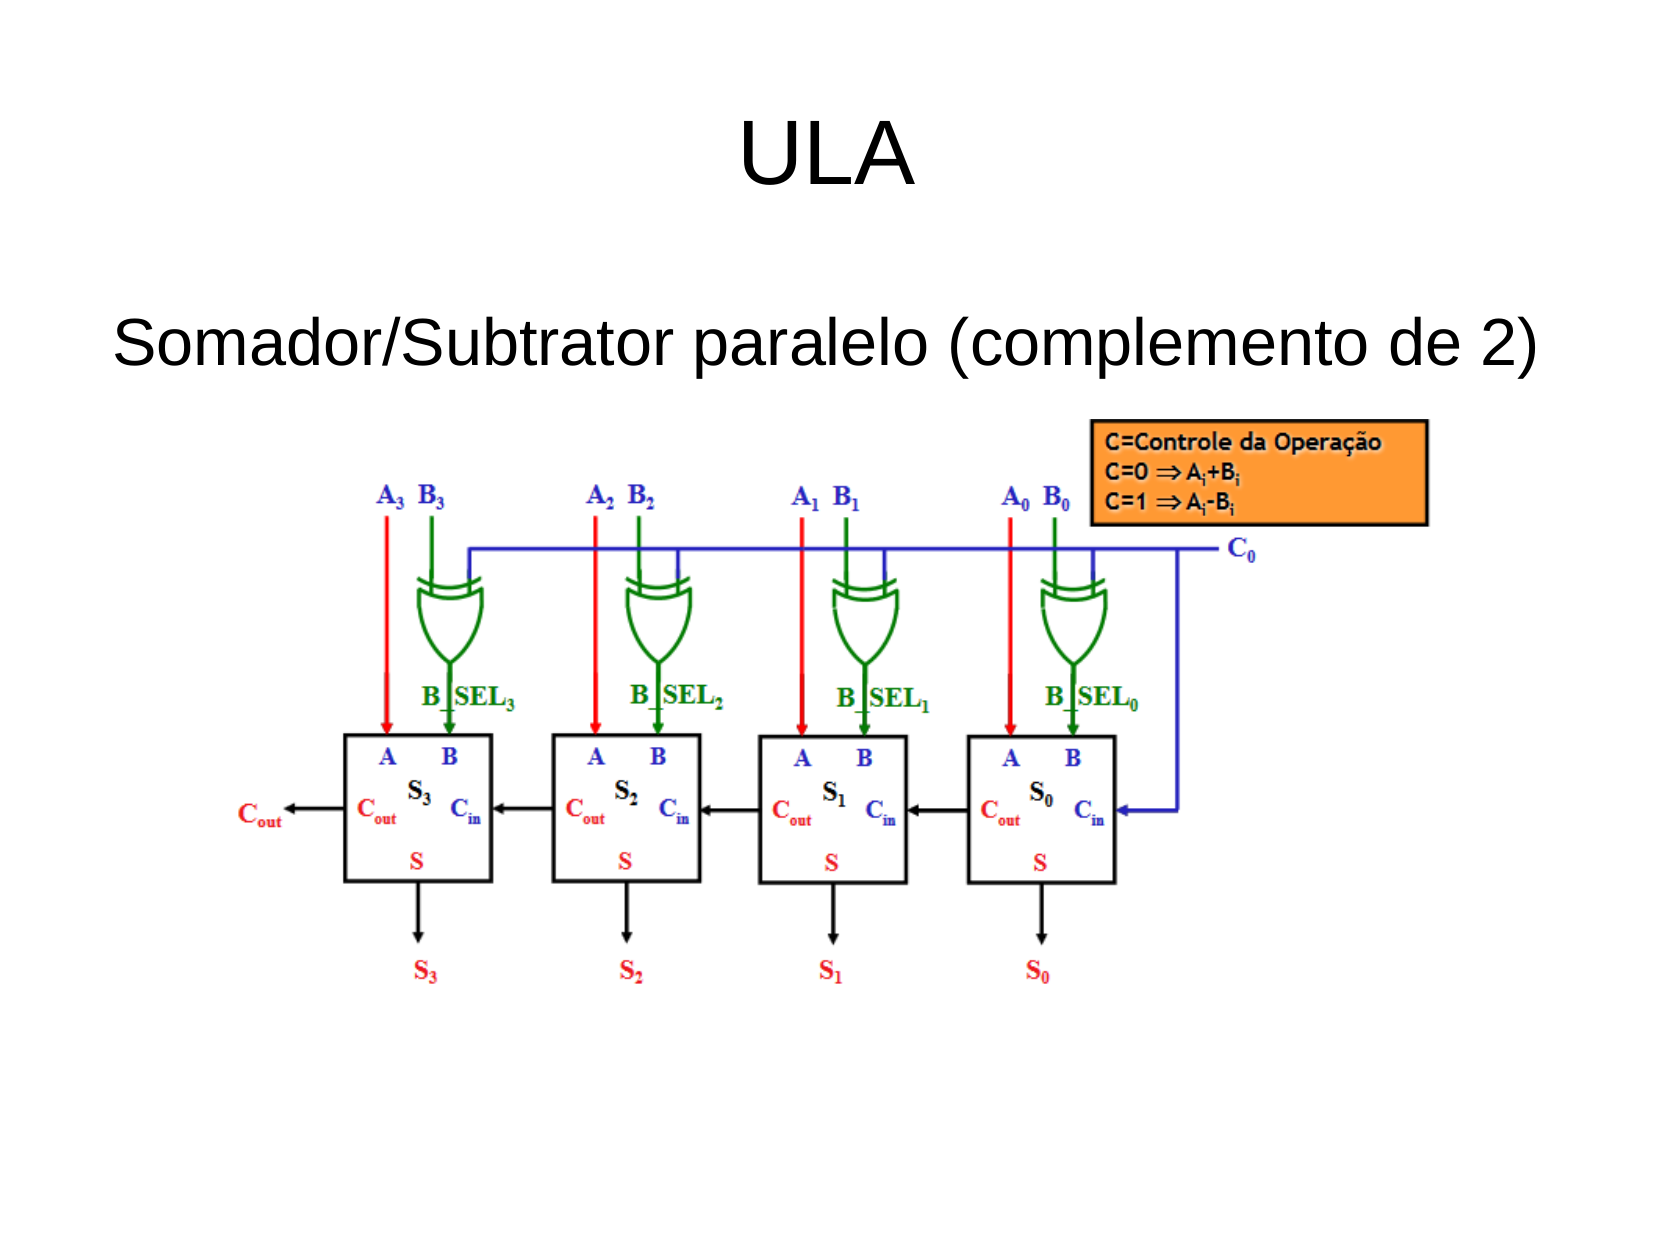

# ULA
Somador/Subtrator paralelo (complemento de 2)